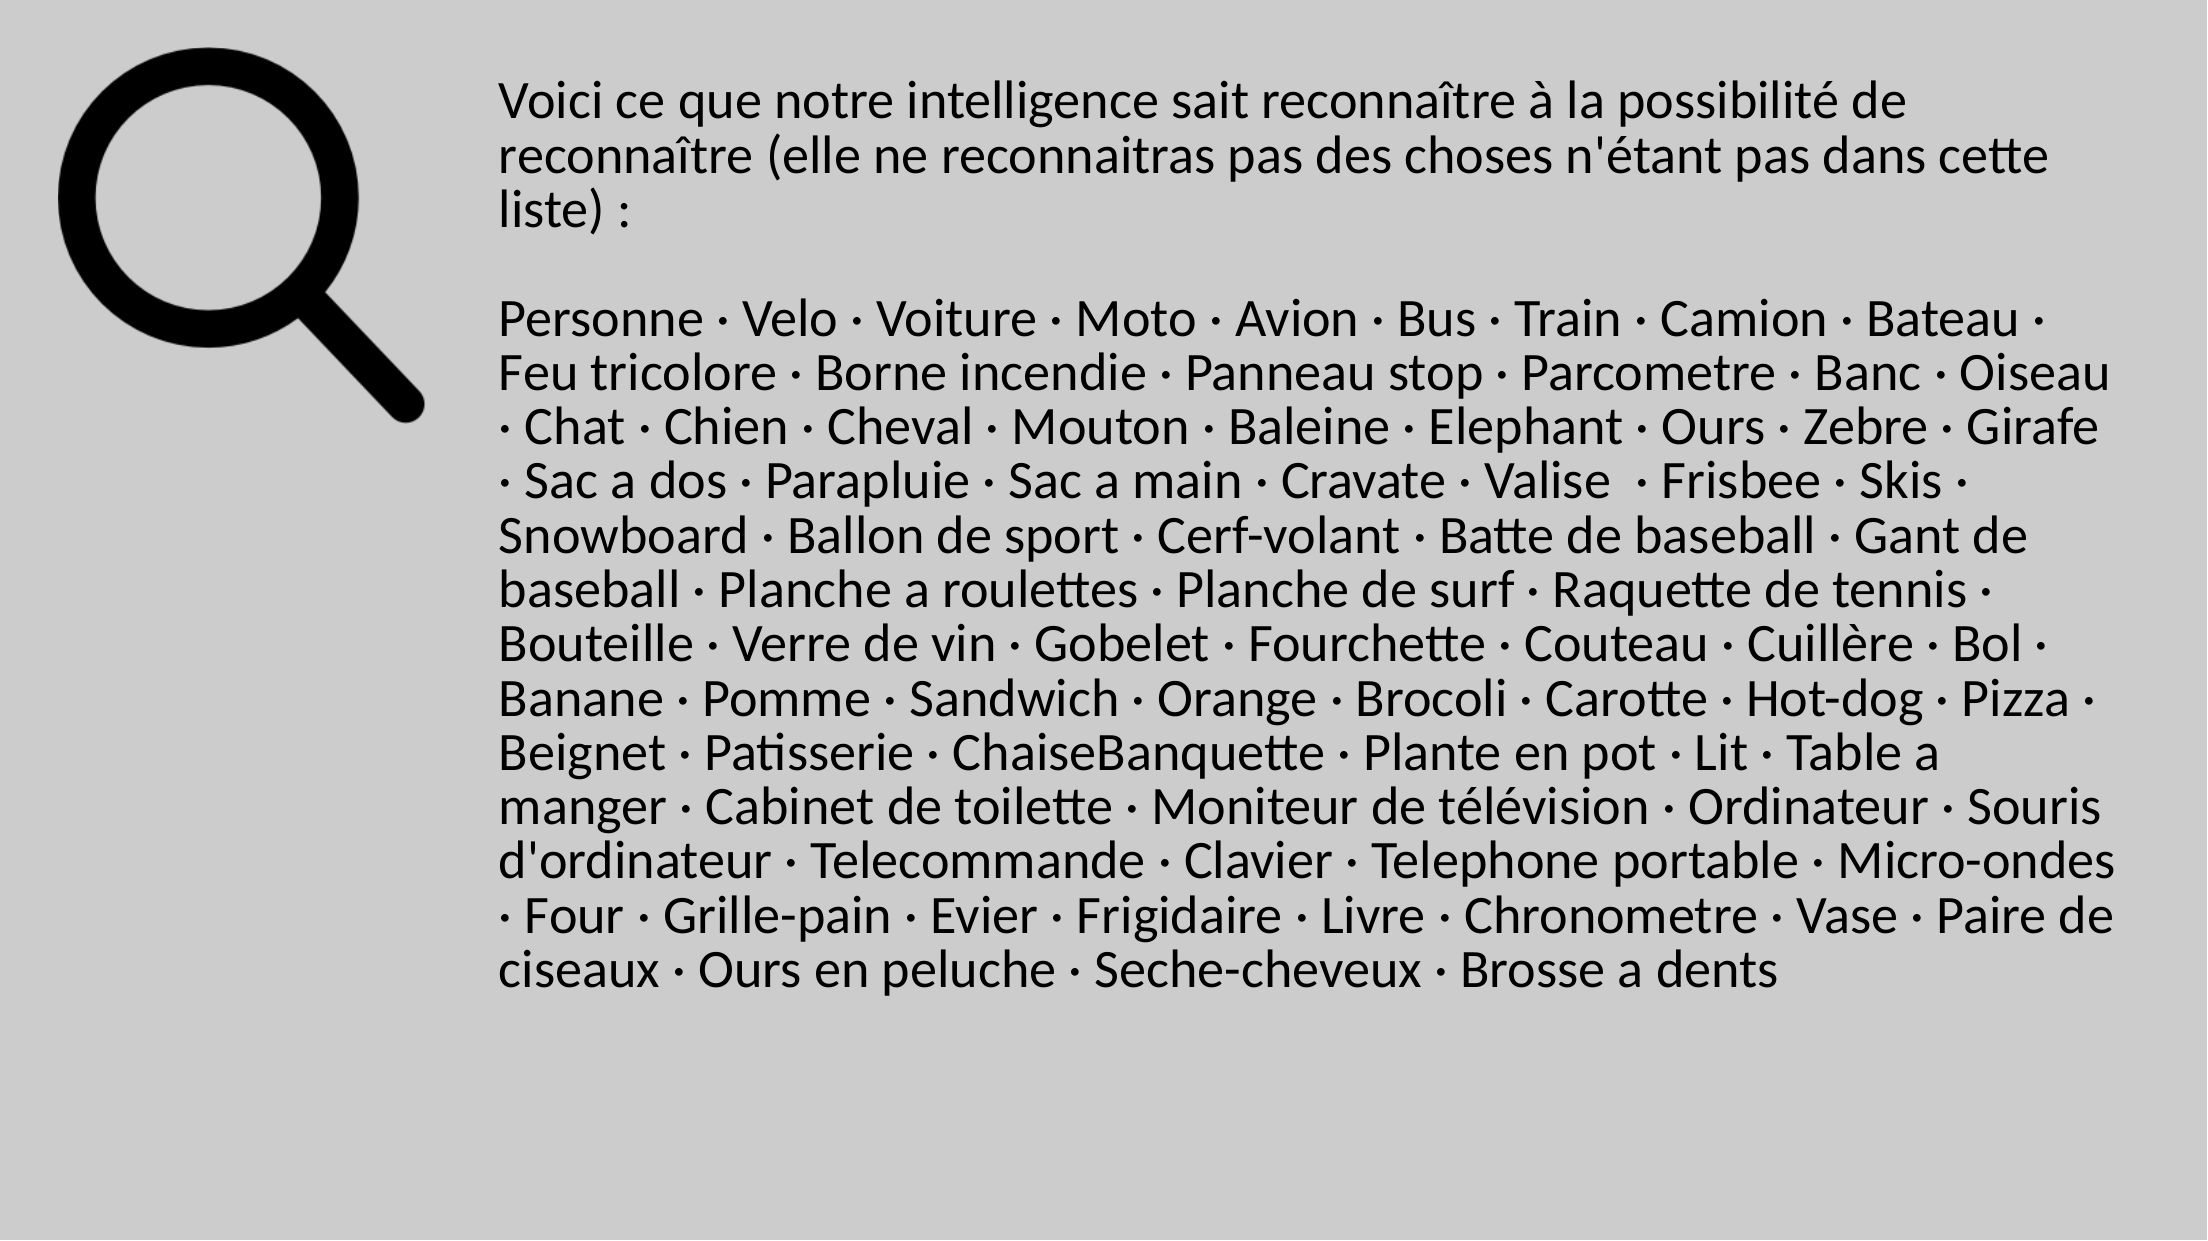

Voici ce que notre intelligence sait reconnaître à la possibilité de reconnaître (elle ne reconnaitras pas des choses n'étant pas dans cette liste) :
Personne · Velo · Voiture · Moto · Avion · Bus · Train · Camion · Bateau · Feu tricolore · Borne incendie · Panneau stop · Parcometre · Banc · Oiseau · Chat · Chien · Cheval · Mouton · Baleine · Elephant · Ours · Zebre · Girafe · Sac a dos · Parapluie · Sac a main · Cravate · Valise · Frisbee · Skis · Snowboard · Ballon de sport · Cerf-volant · Batte de baseball · Gant de baseball · Planche a roulettes · Planche de surf · Raquette de tennis · Bouteille · Verre de vin · Gobelet · Fourchette · Couteau · Cuillère · Bol · Banane · Pomme · Sandwich · Orange · Brocoli · Carotte · Hot-dog · Pizza · Beignet · Patisserie · ChaiseBanquette · Plante en pot · Lit · Table a manger · Cabinet de toilette · Moniteur de télévision · Ordinateur · Souris d'ordinateur · Telecommande · Clavier · Telephone portable · Micro-ondes · Four · Grille-pain · Evier · Frigidaire · Livre · Chronometre · Vase · Paire de ciseaux · Ours en peluche · Seche-cheveux · Brosse a dents